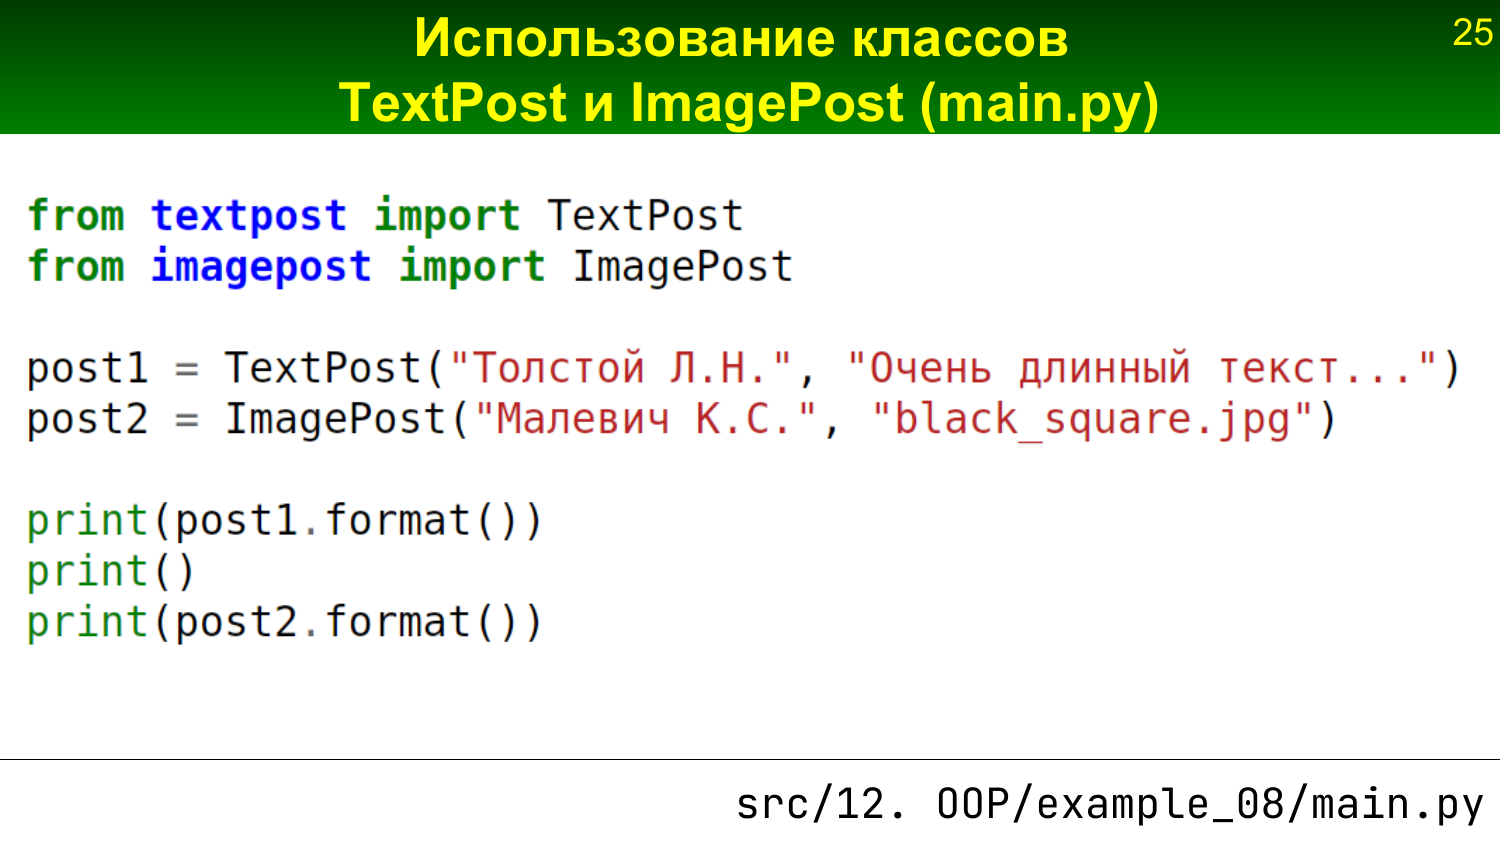

# Использование классов TextPost и ImagePost (main.py)
src/12. OOP/example_08/main.py